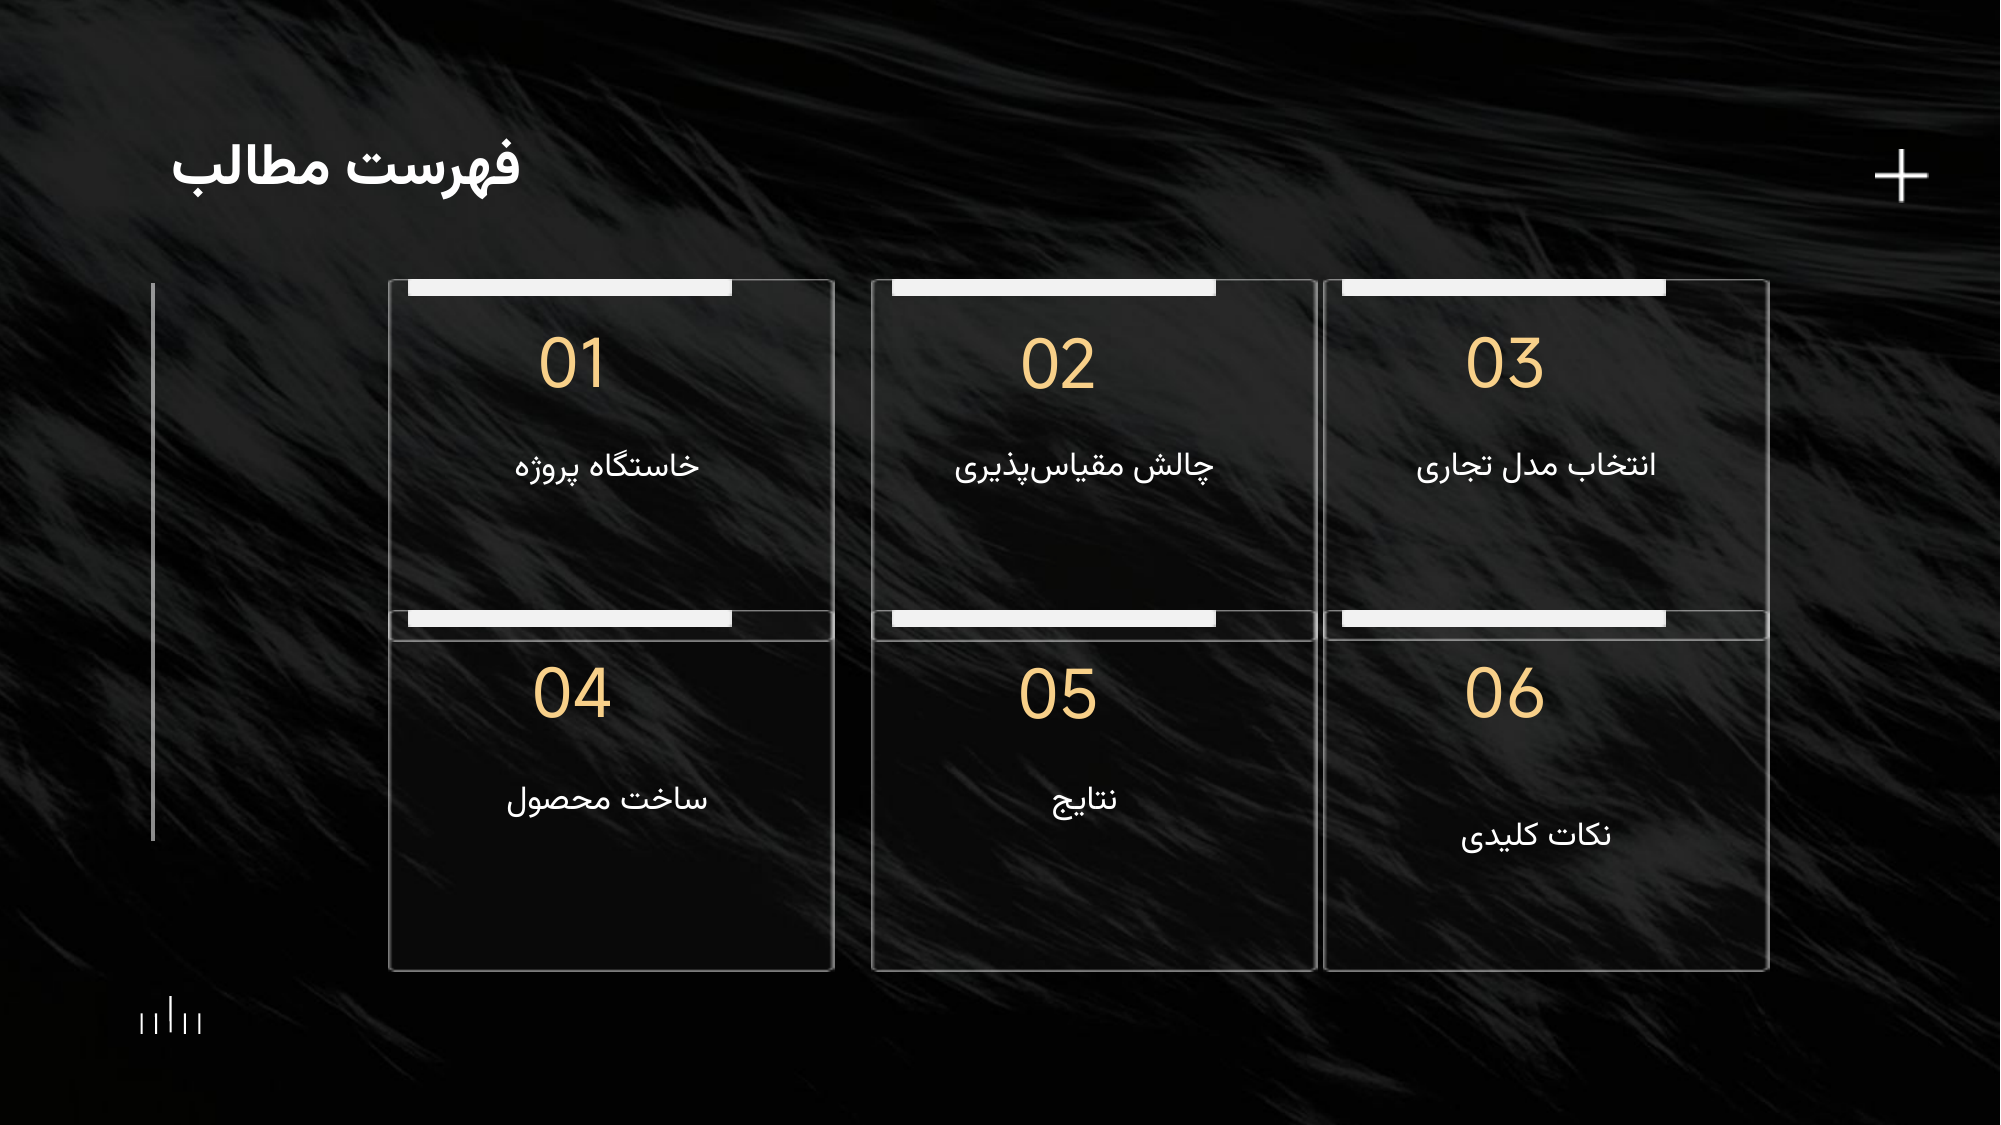

فهرست مطالب
01
03
02
خاستگاه پروژه
چالش مقیاس‌پذیری
انتخاب مدل تجاری
04
06
05
ساخت محصول
نتایج
نکات کلیدی